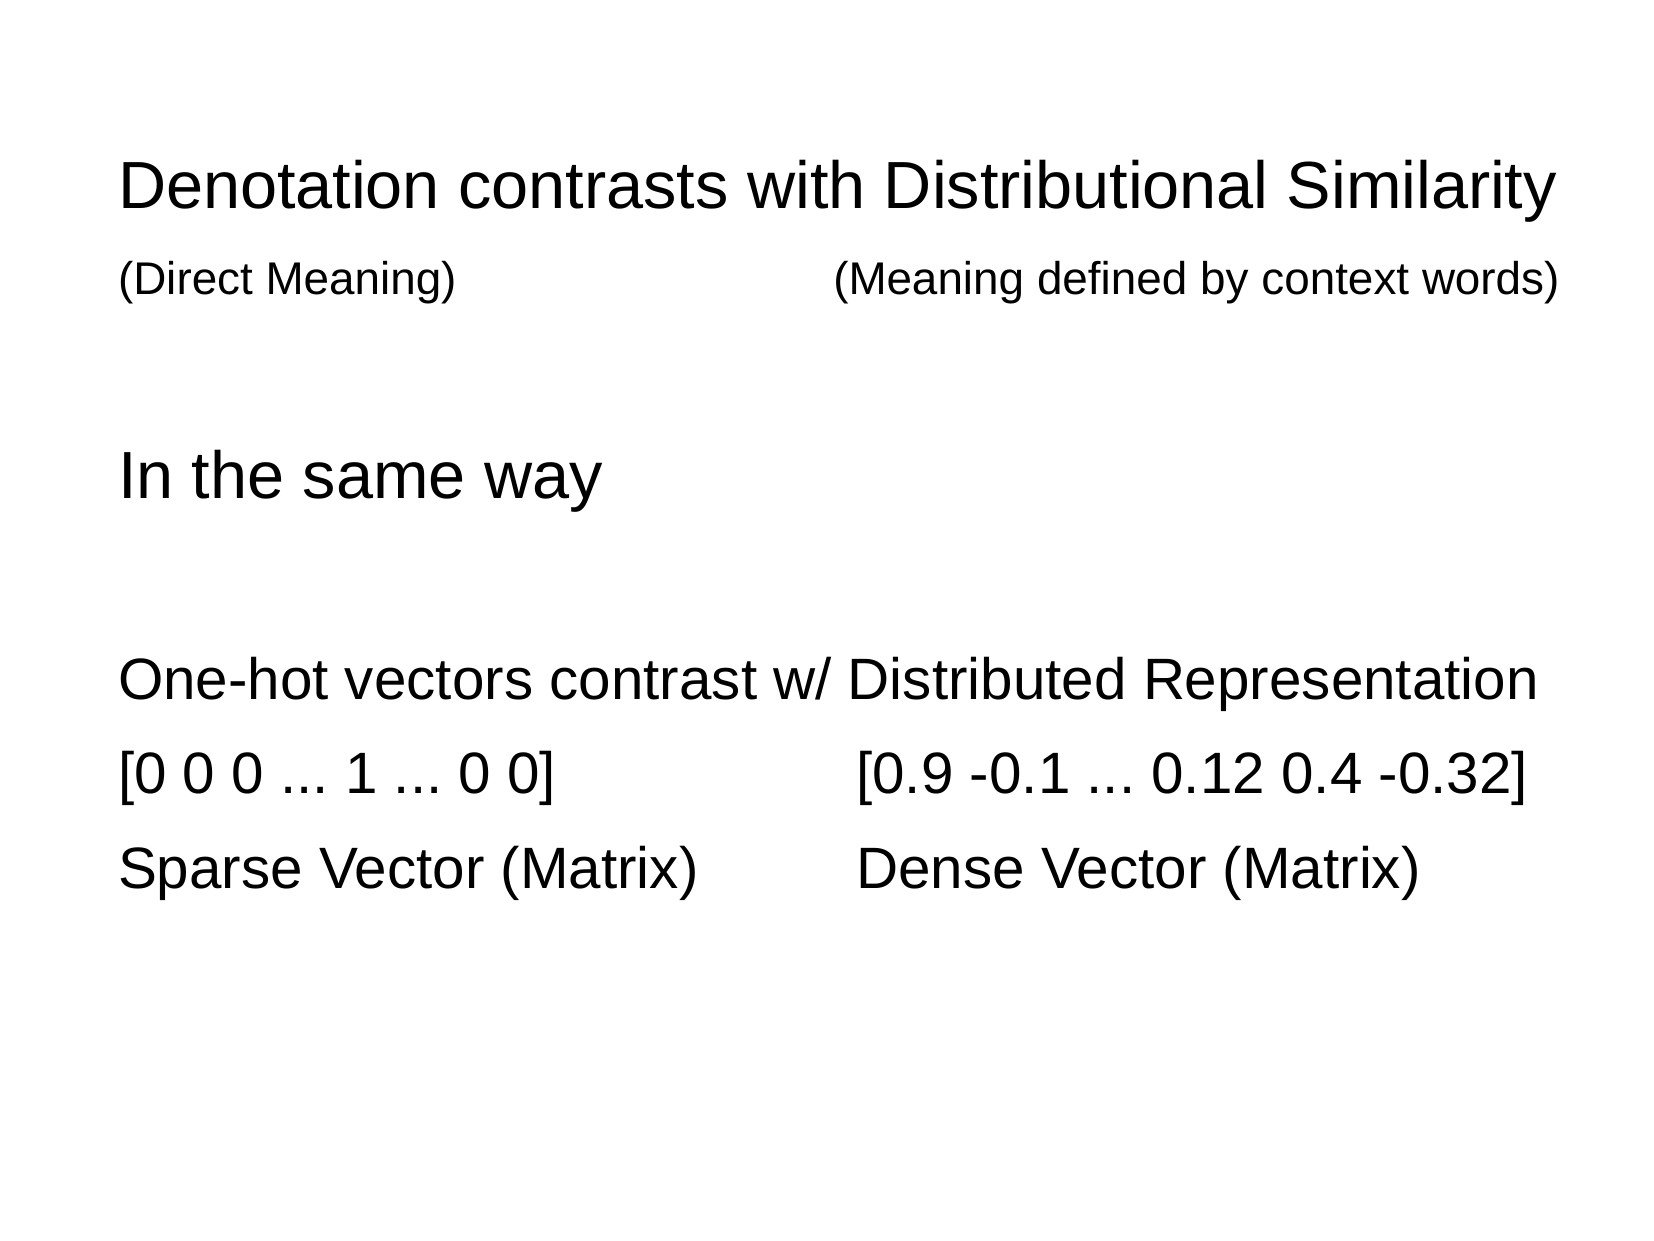

# Denotation contrasts with Distributional Similarity
(Direct Meaning)					 (Meaning defined by context words)
In the same way
One-hot vectors contrast w/ Distributed Representation
[0 0 0 ... 1 ... 0 0]					[0.9 -0.1 ... 0.12 0.4 -0.32]
Sparse Vector (Matrix)			Dense Vector (Matrix)